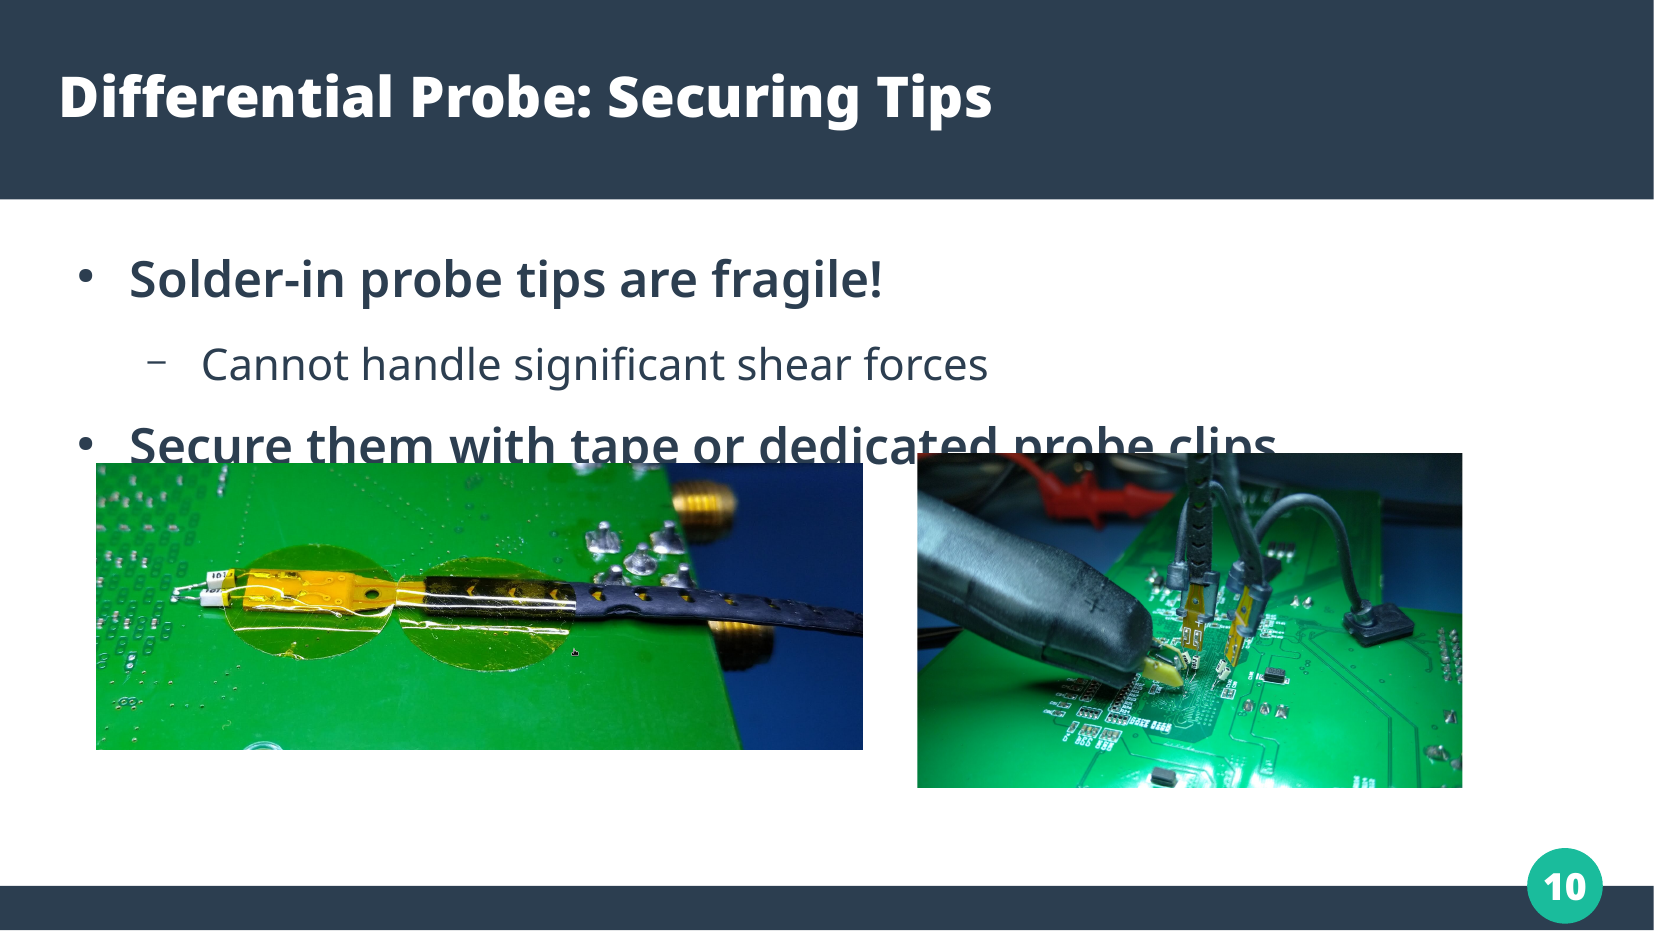

# Differential Probe: Securing Tips
Solder-in probe tips are fragile!
Cannot handle significant shear forces
Secure them with tape or dedicated probe clips